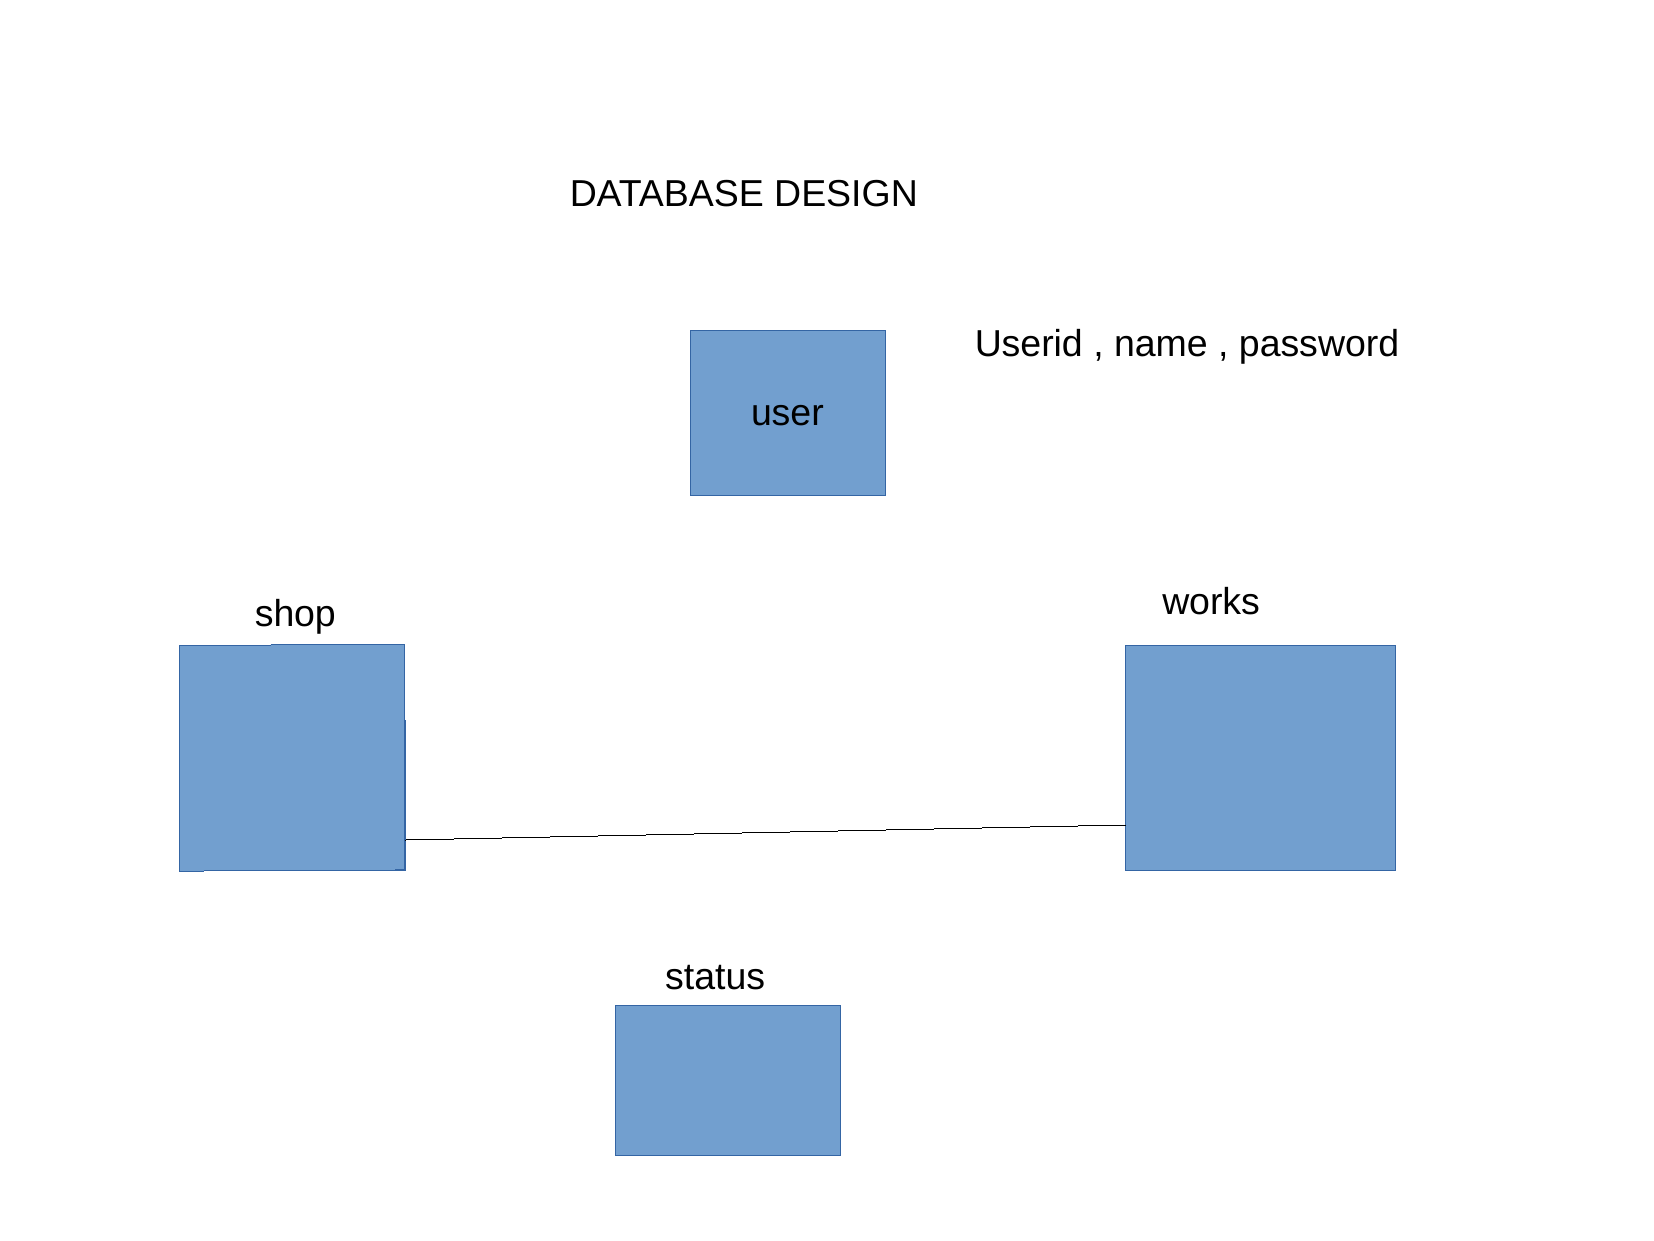

DATABASE DESIGN
Userid , name , password
user
works
shop
status